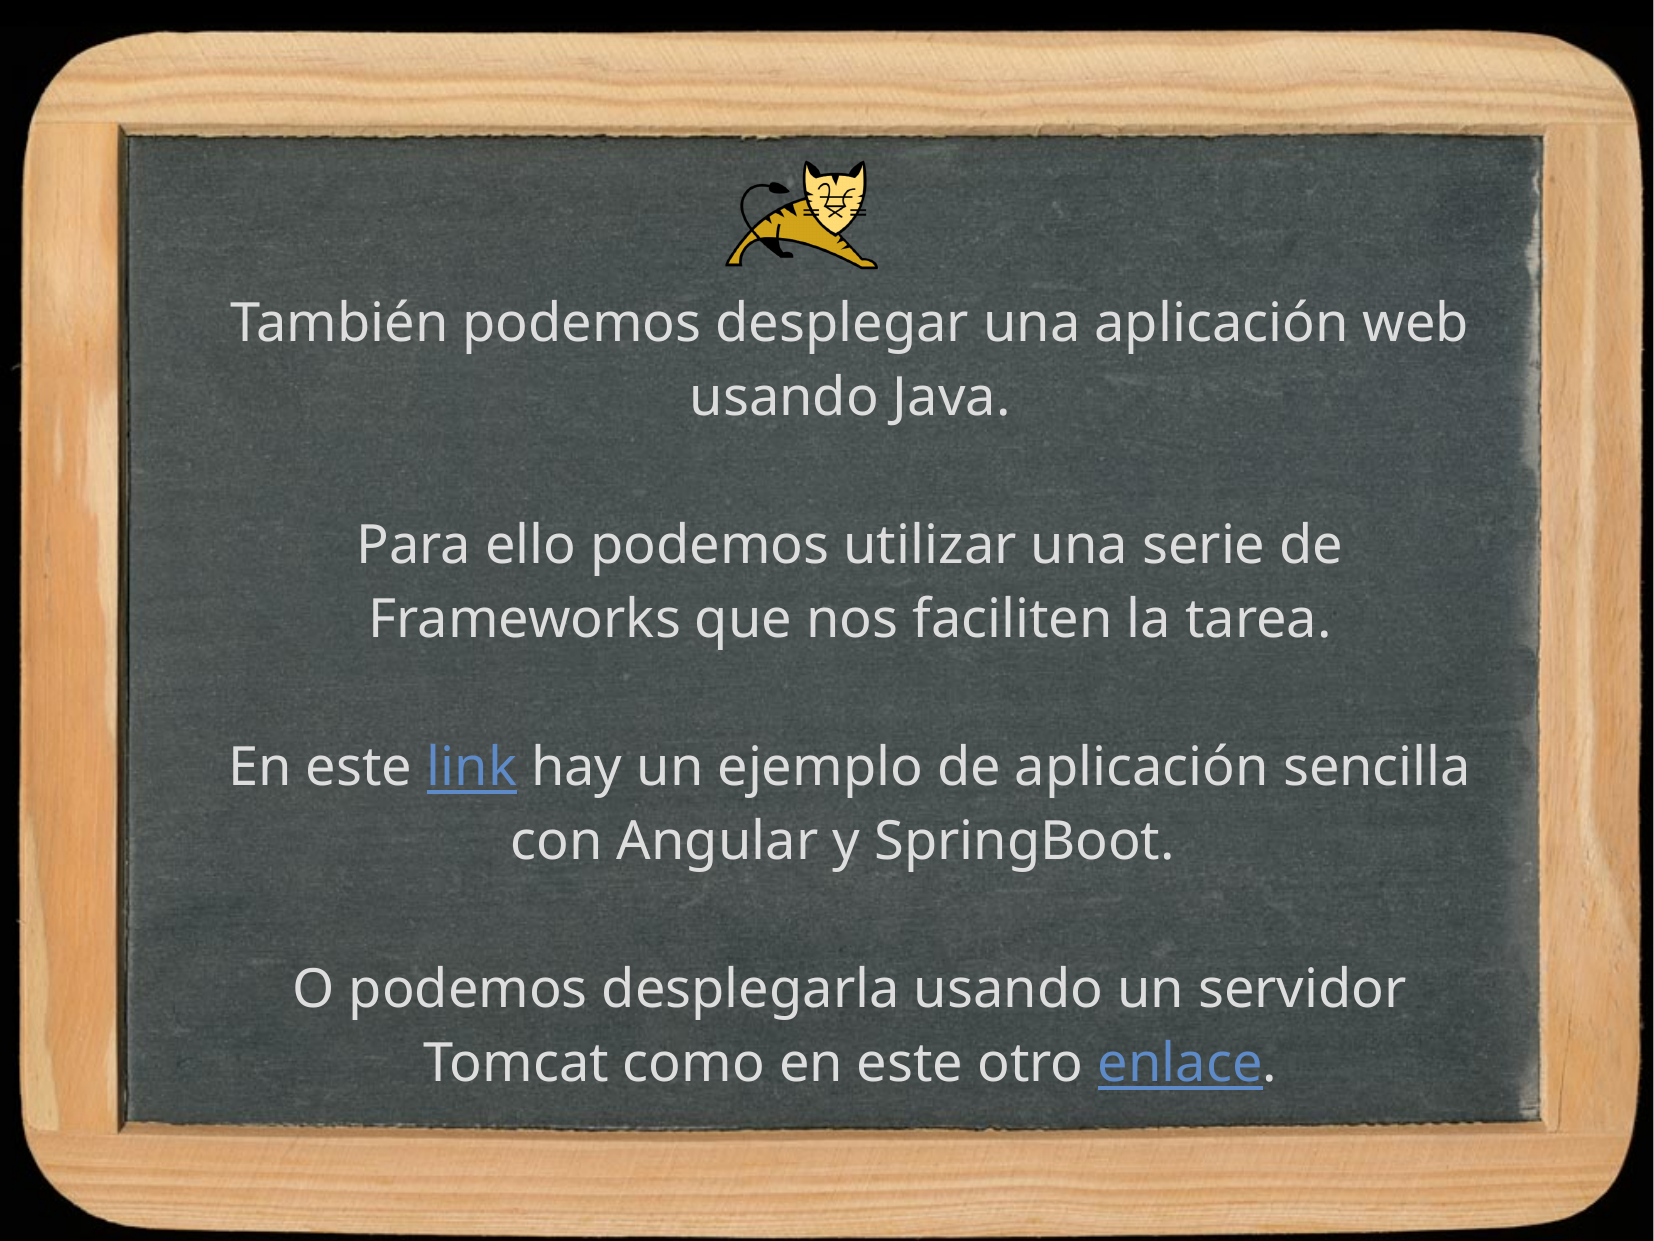

También podemos desplegar una aplicación web usando Java.
Para ello podemos utilizar una serie de Frameworks que nos faciliten la tarea.
En este link hay un ejemplo de aplicación sencilla con Angular y SpringBoot.
O podemos desplegarla usando un servidor Tomcat como en este otro enlace.